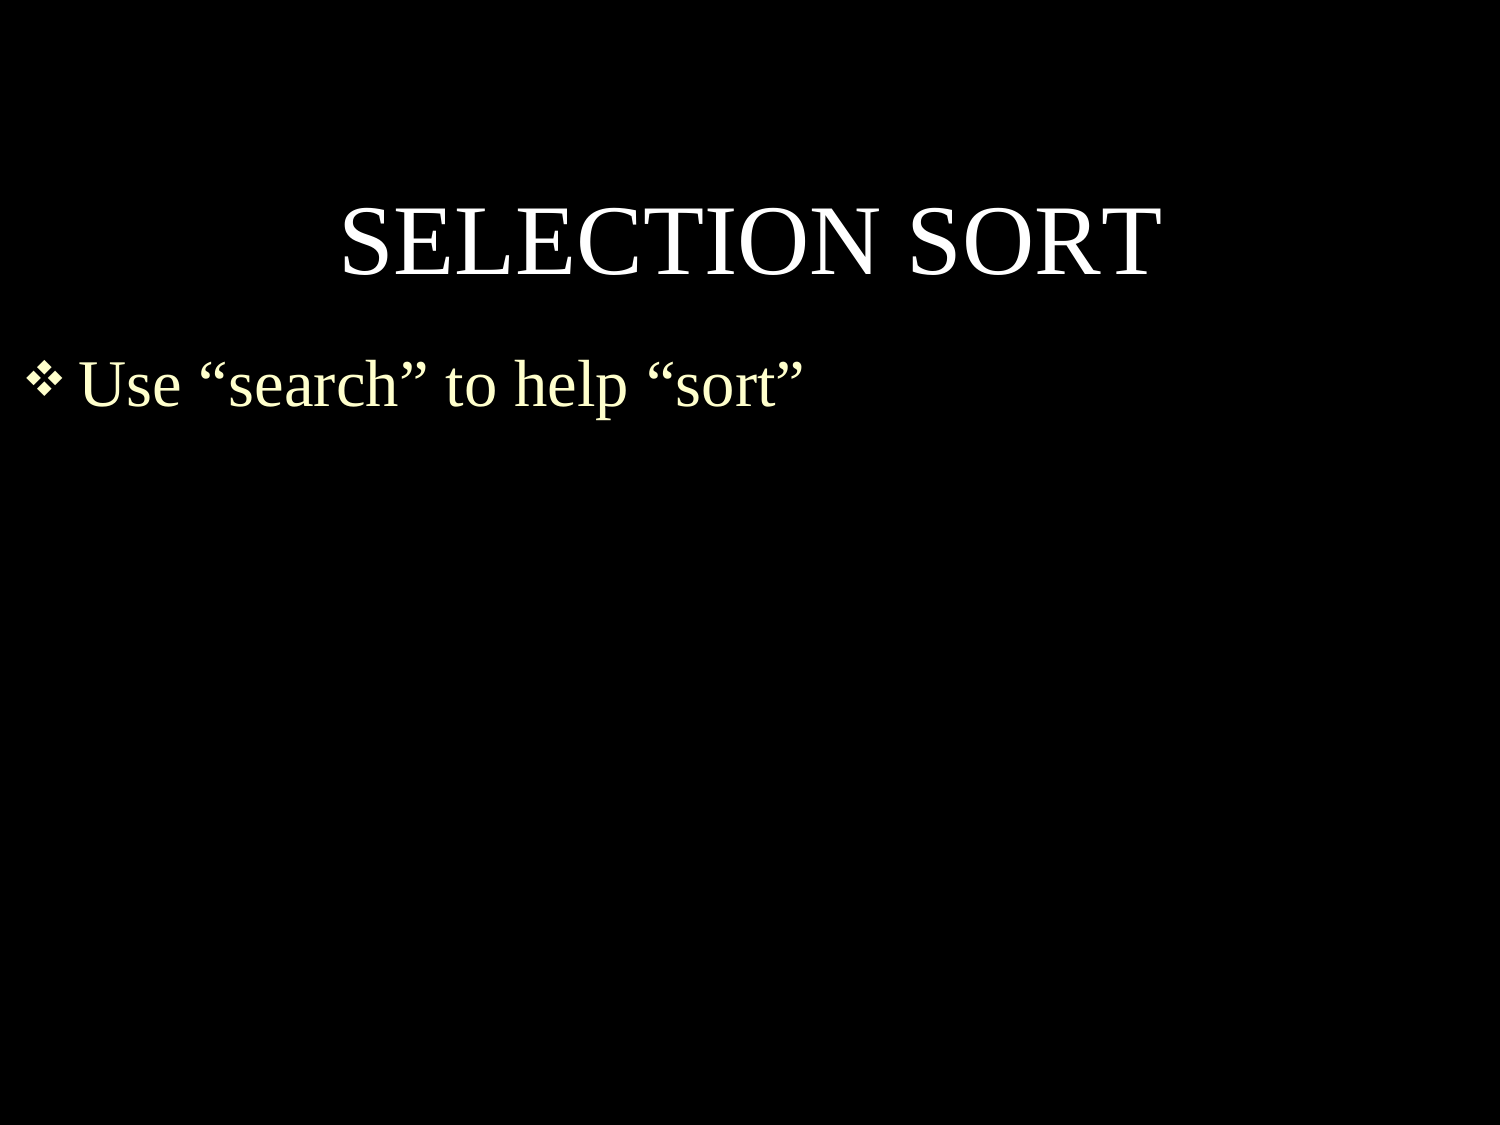

# SELECTION SORT
Use “search” to help “sort”